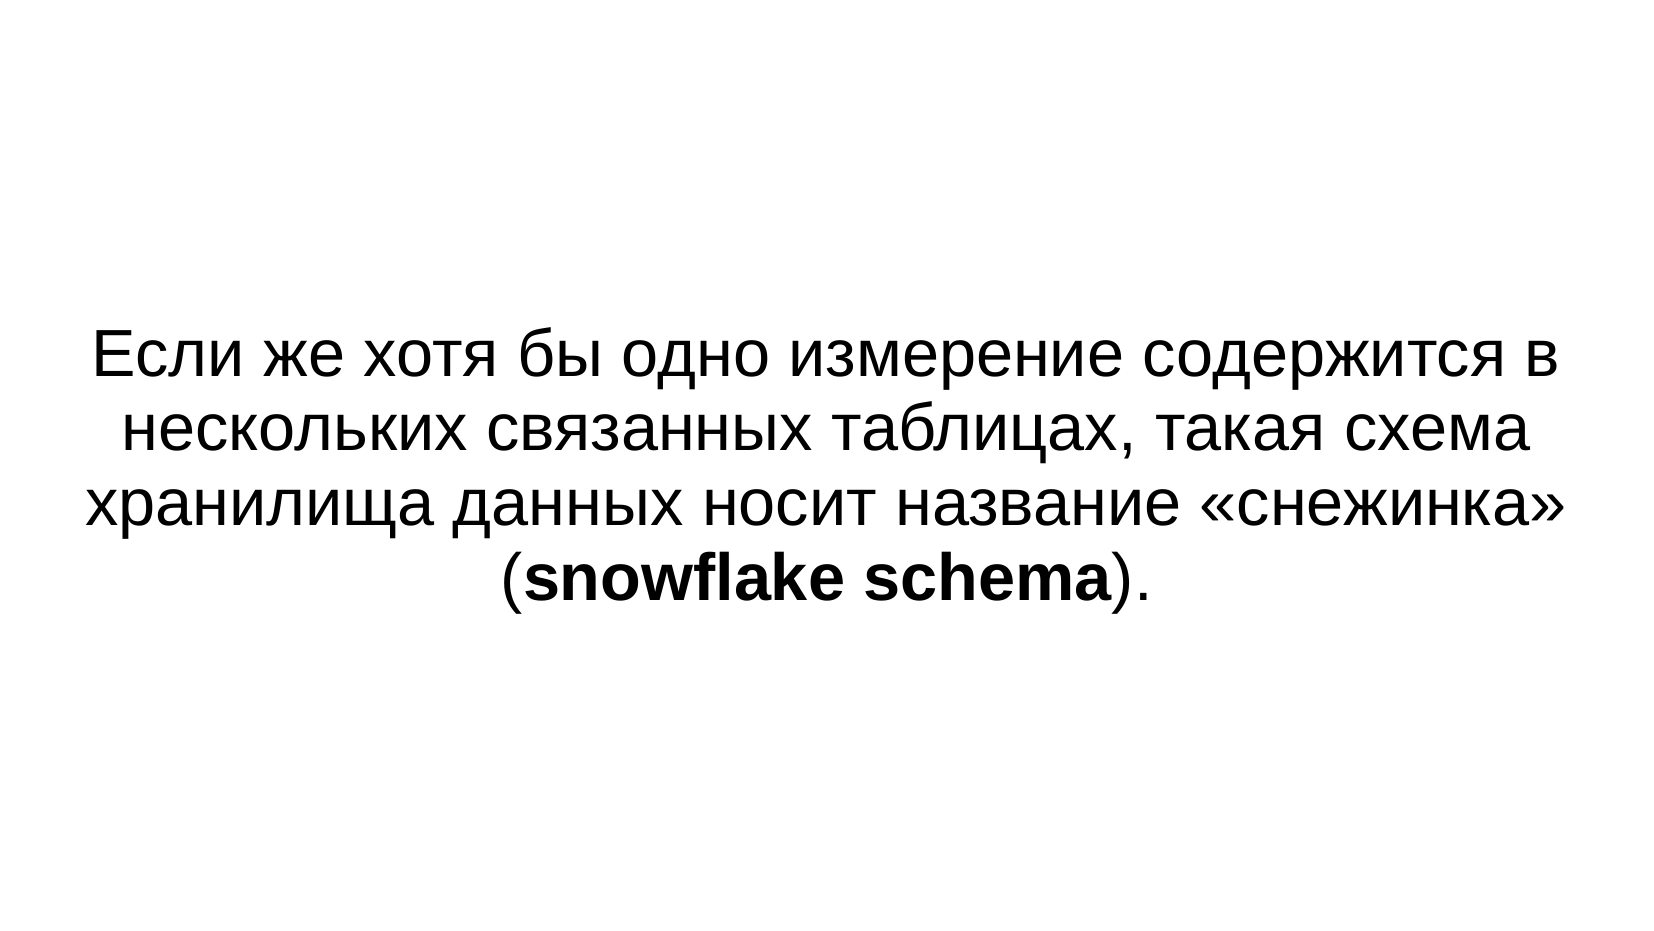

# Если же хотя бы одно измерение содержится в нескольких связанных таблицах, такая схема хранилища данных носит название «снежинка» (snowflake schema).